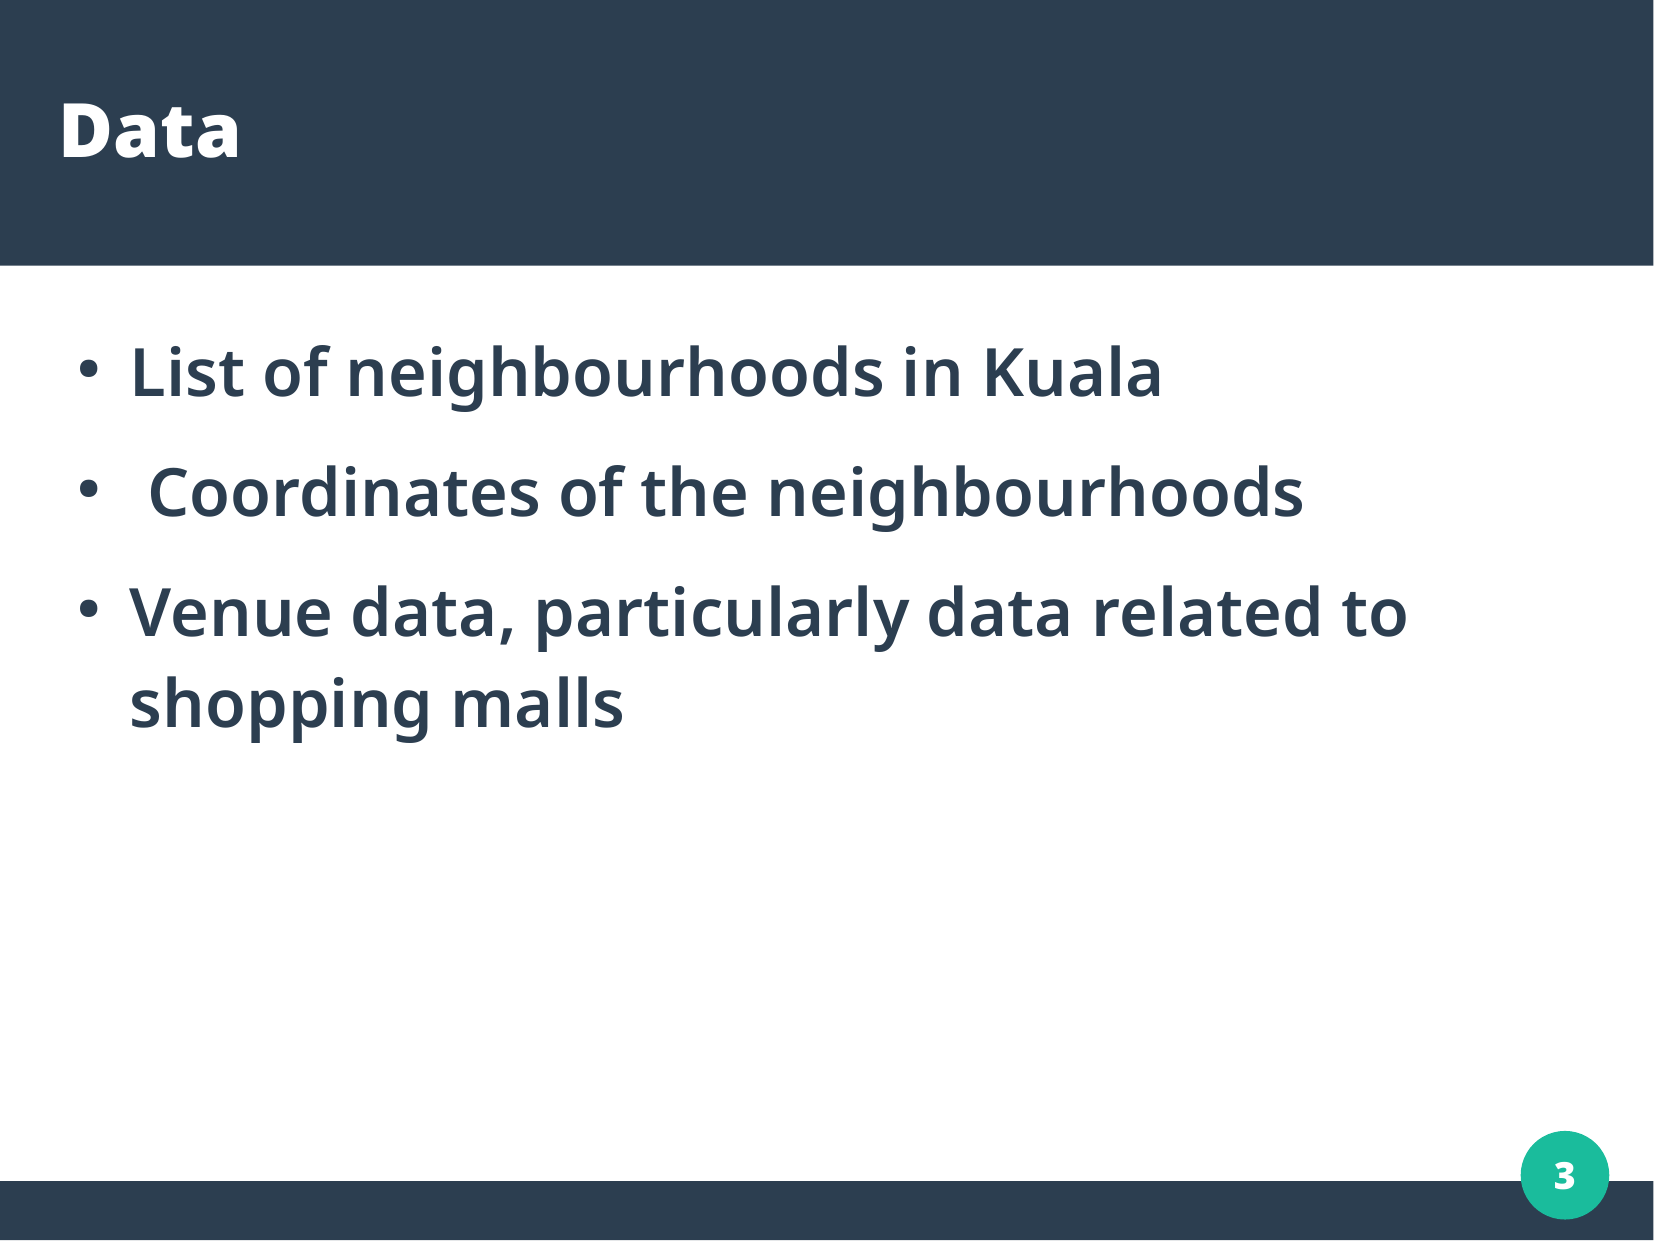

# Data
List of neighbourhoods in Kuala
 Coordinates of the neighbourhoods
Venue data, particularly data related to shopping malls
3